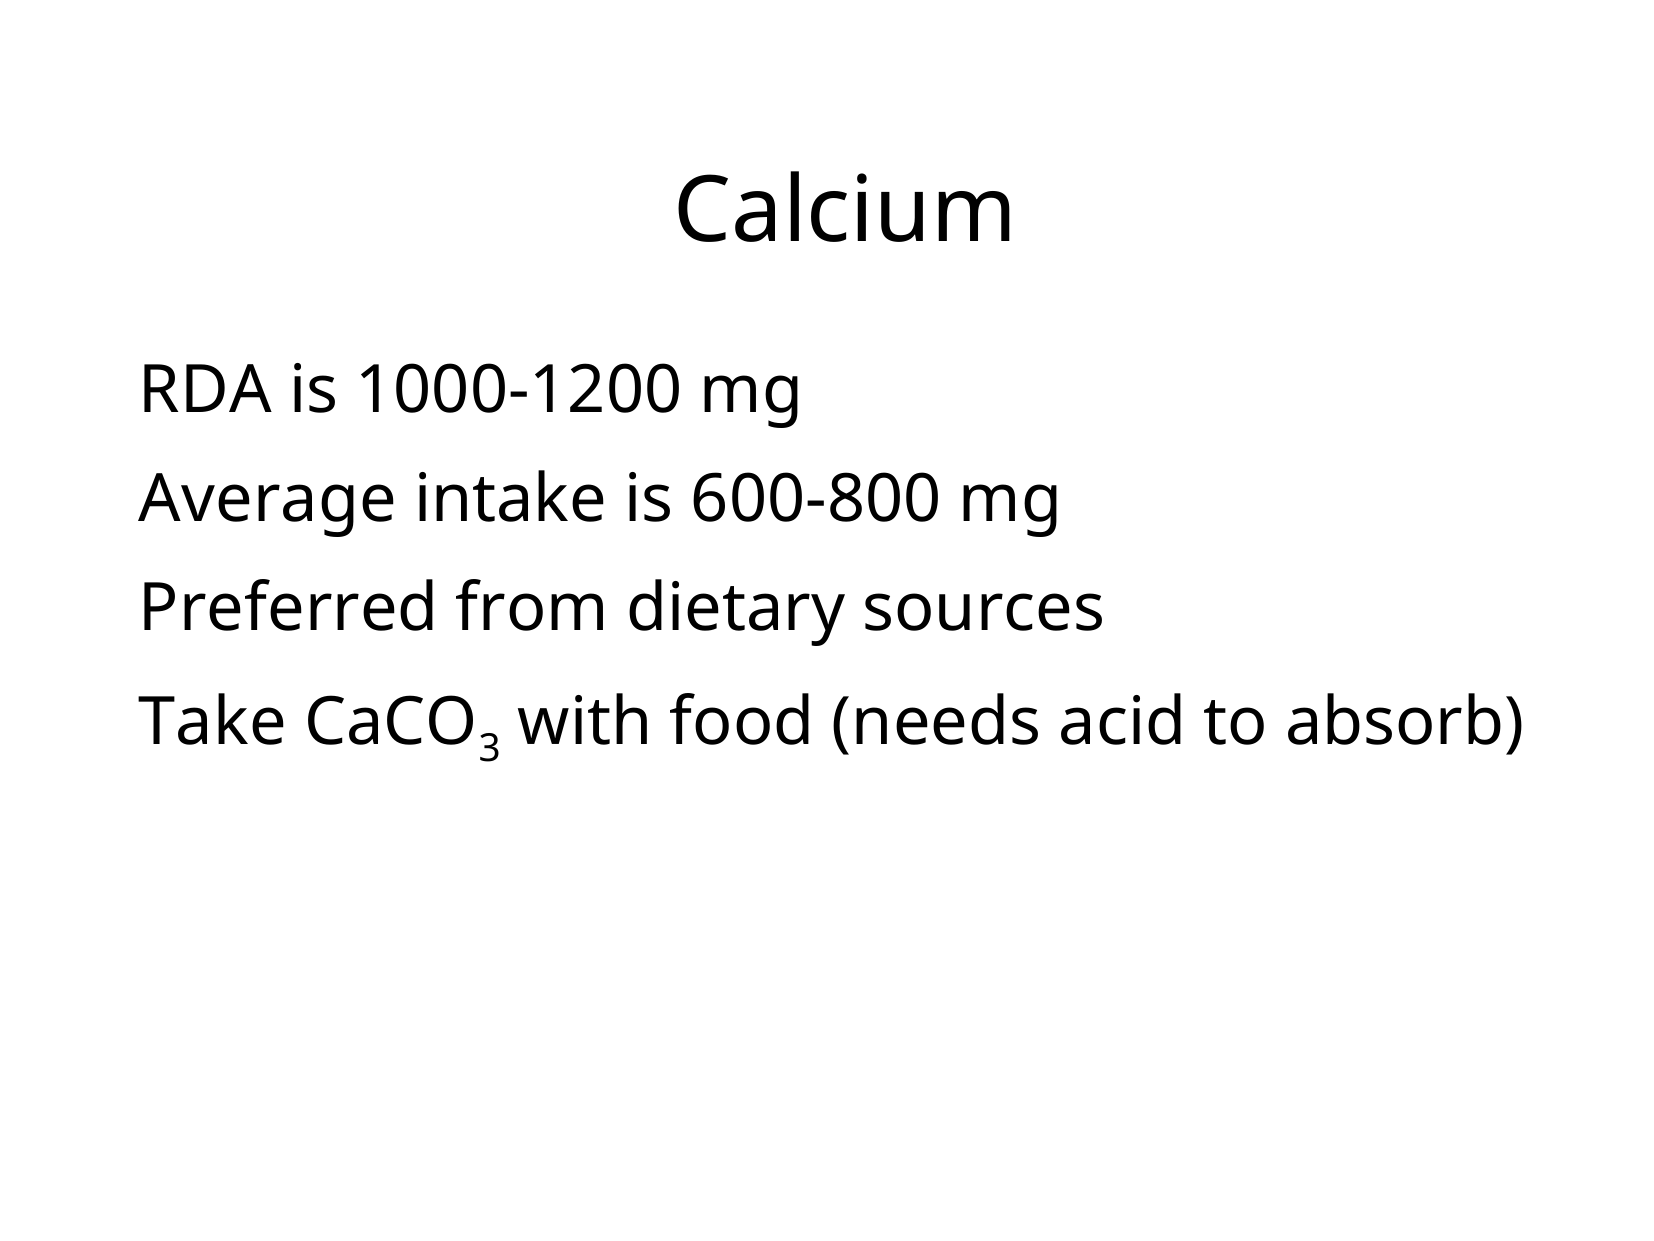

# Calcium
RDA is 1000-1200 mg
Average intake is 600-800 mg
Preferred from dietary sources
Take CaCO3 with food (needs acid to absorb)